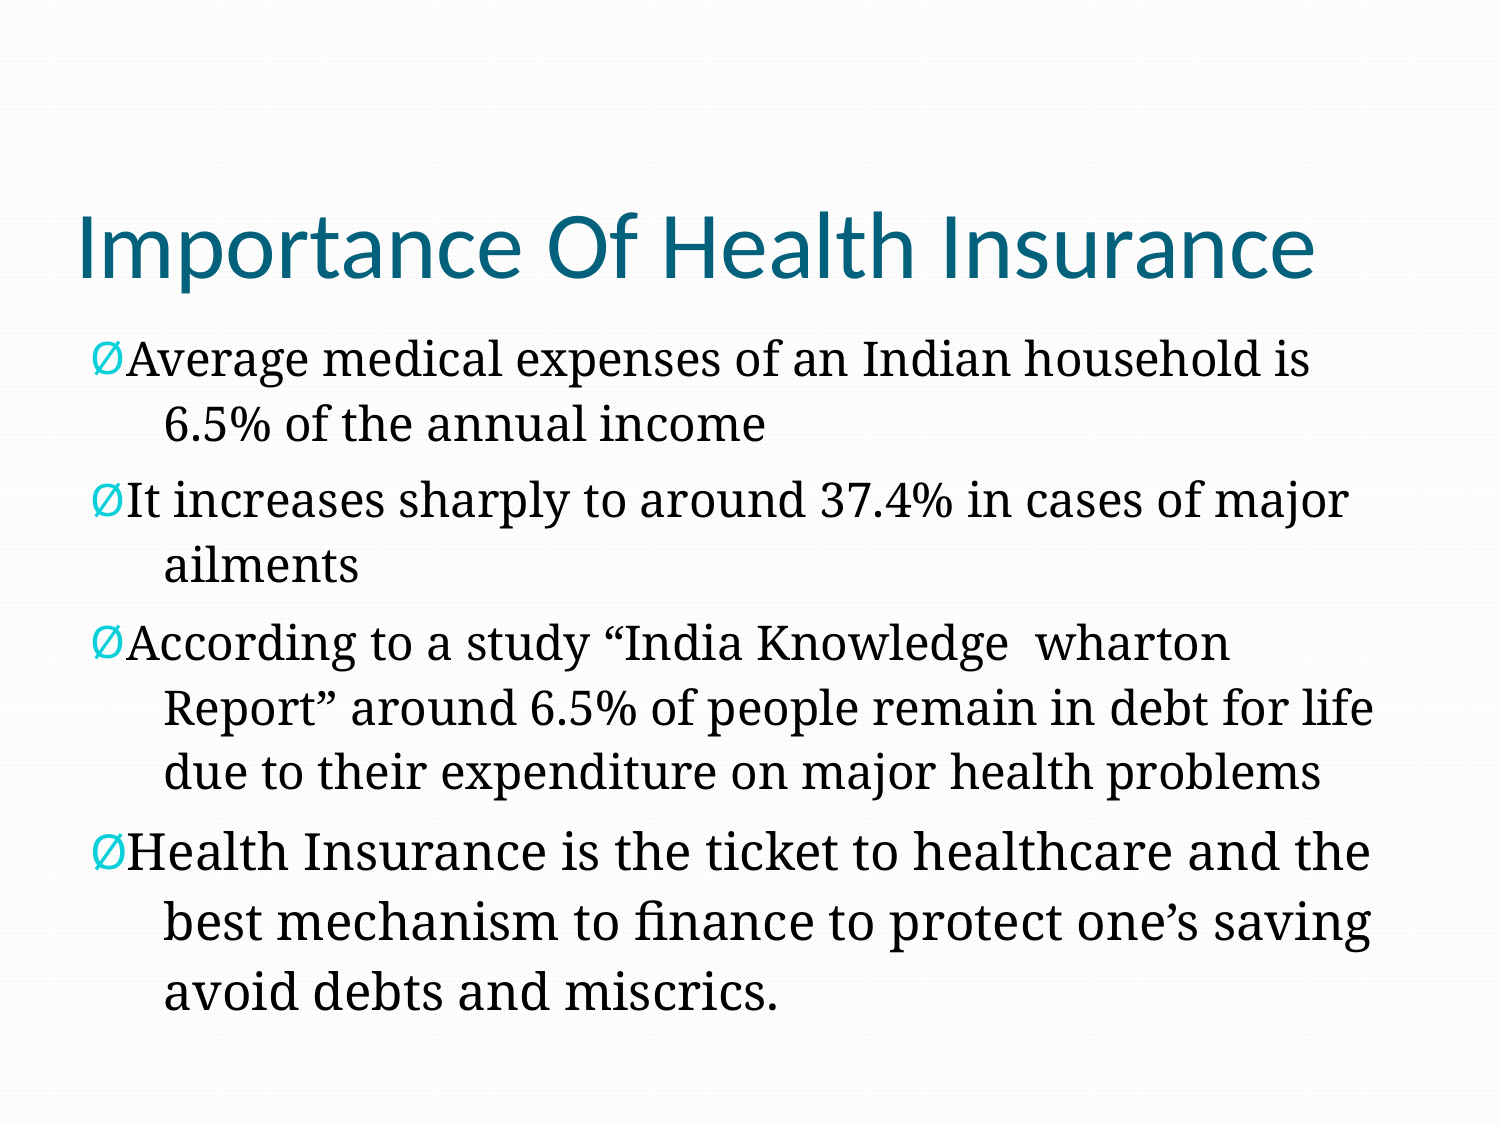

# Importance Of Health Insurance
Average medical expenses of an Indian household is 6.5% of the annual income
It increases sharply to around 37.4% in cases of major ailments
According to a study “India Knowledge wharton Report” around 6.5% of people remain in debt for life due to their expenditure on major health problems
Health Insurance is the ticket to healthcare and the best mechanism to finance to protect one’s saving avoid debts and miscrics.